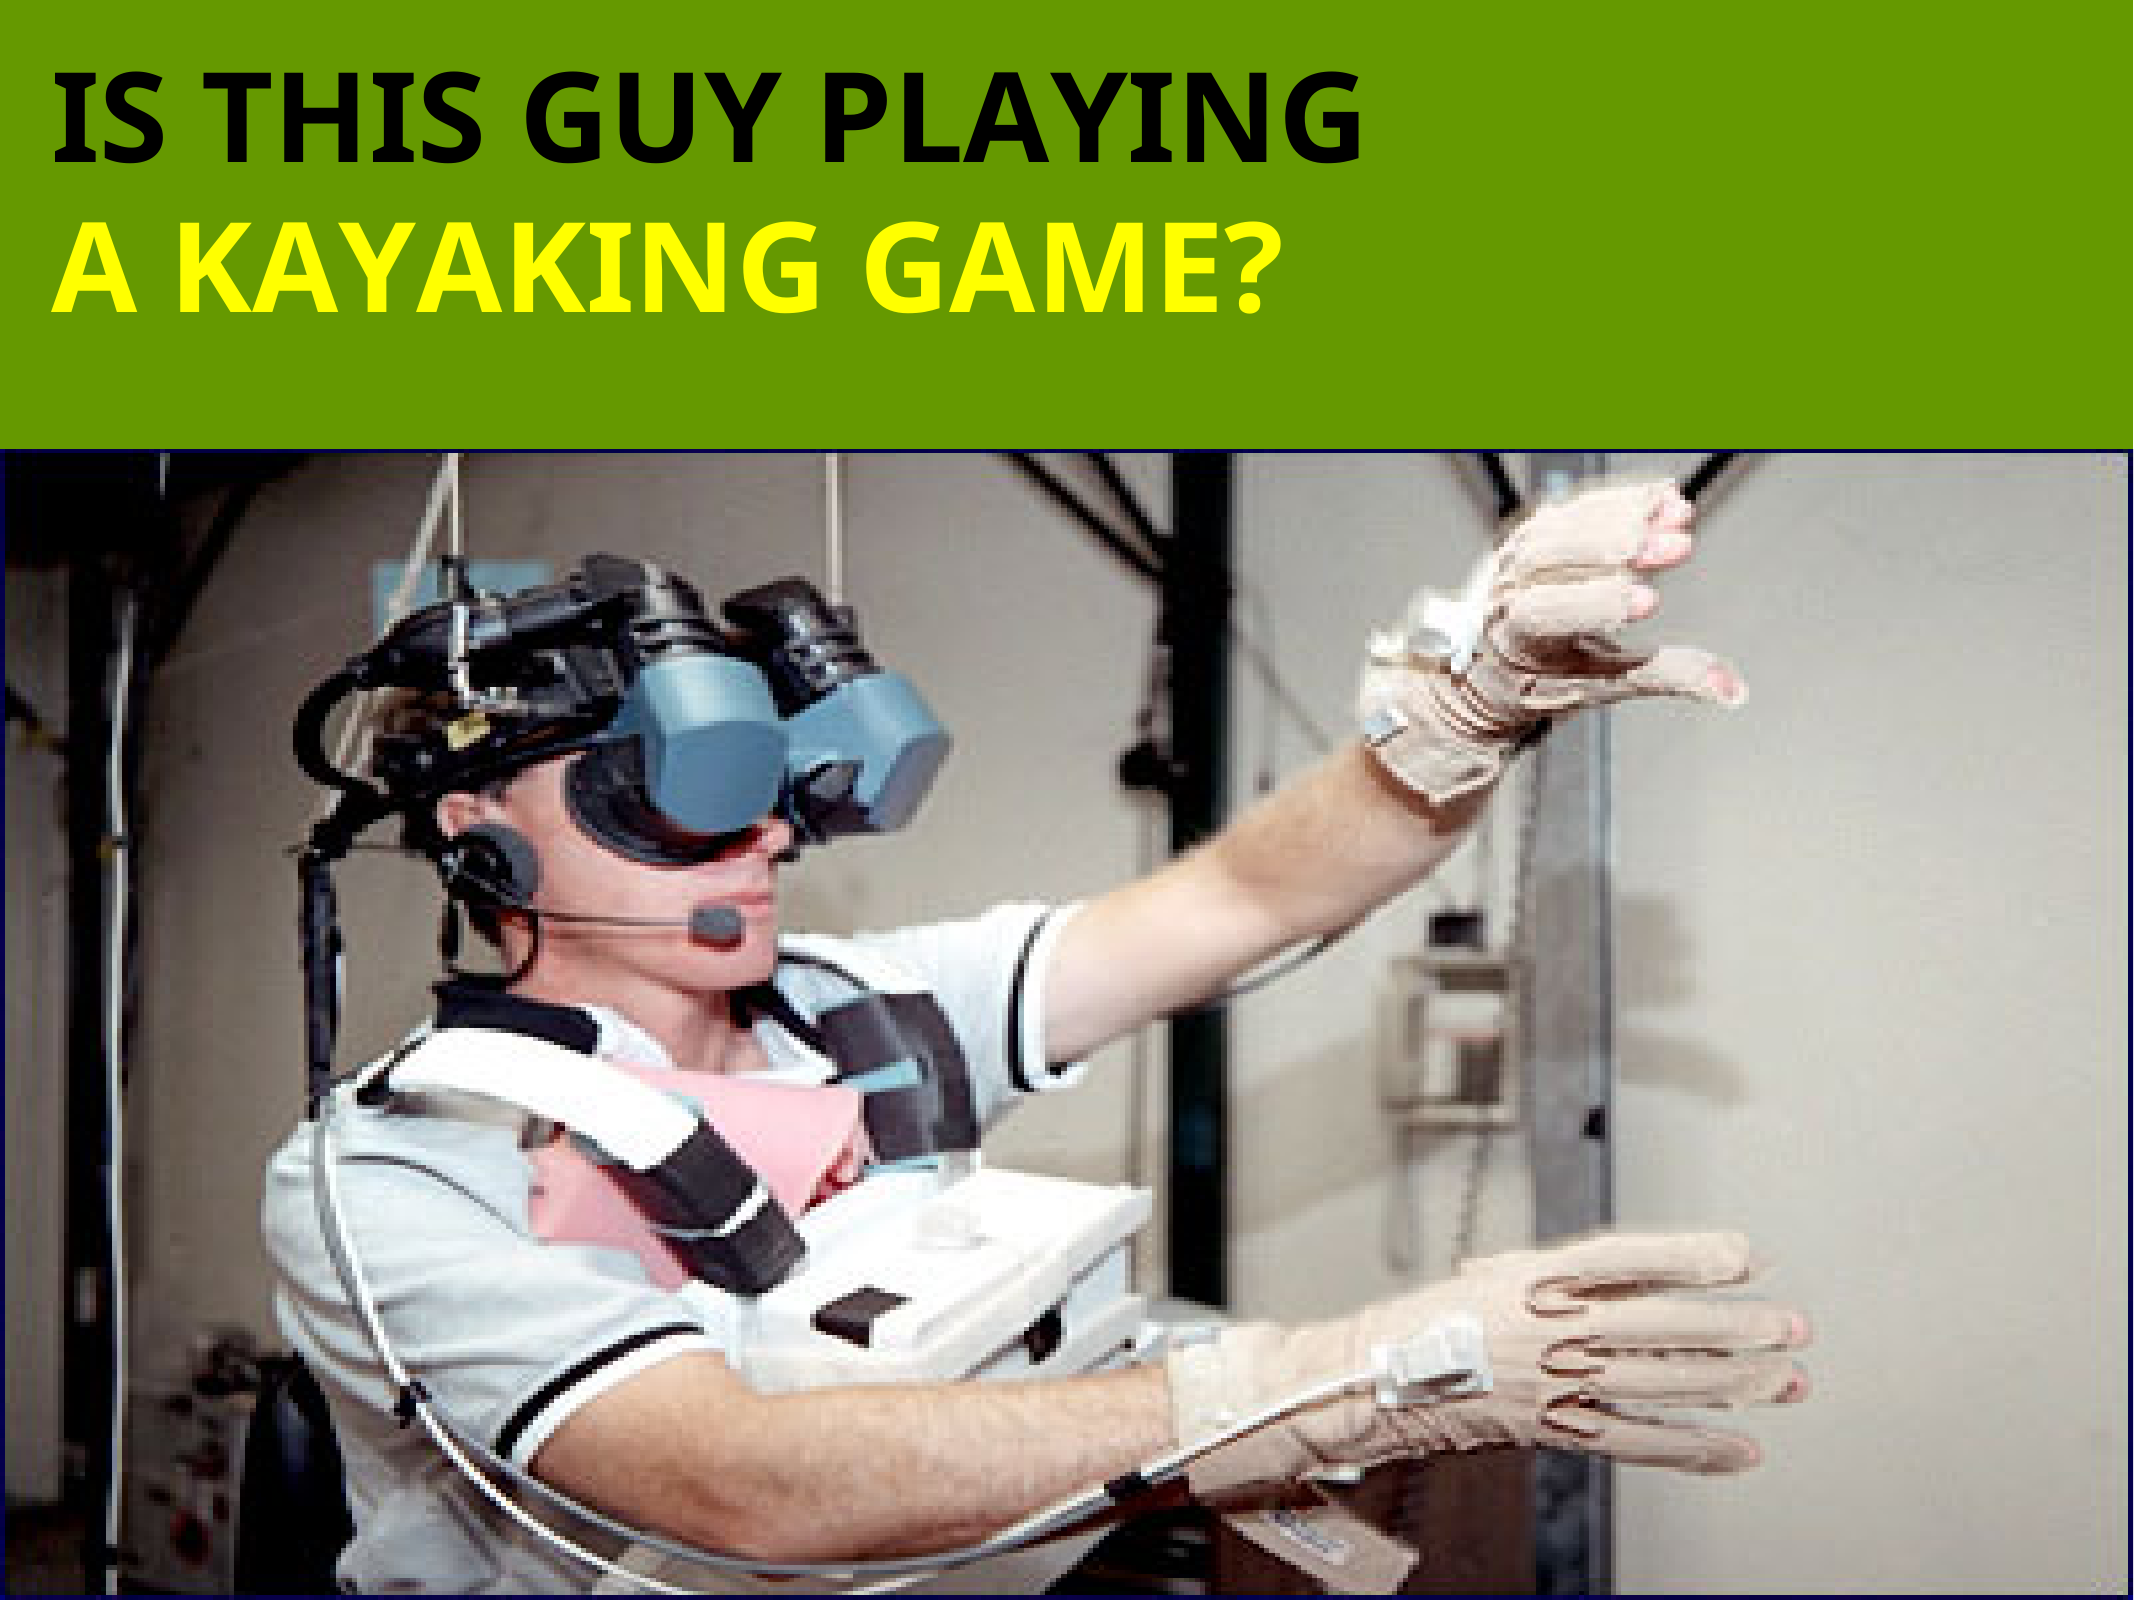

IS THIS GUY PLAYING
A KAYAKING GAME?